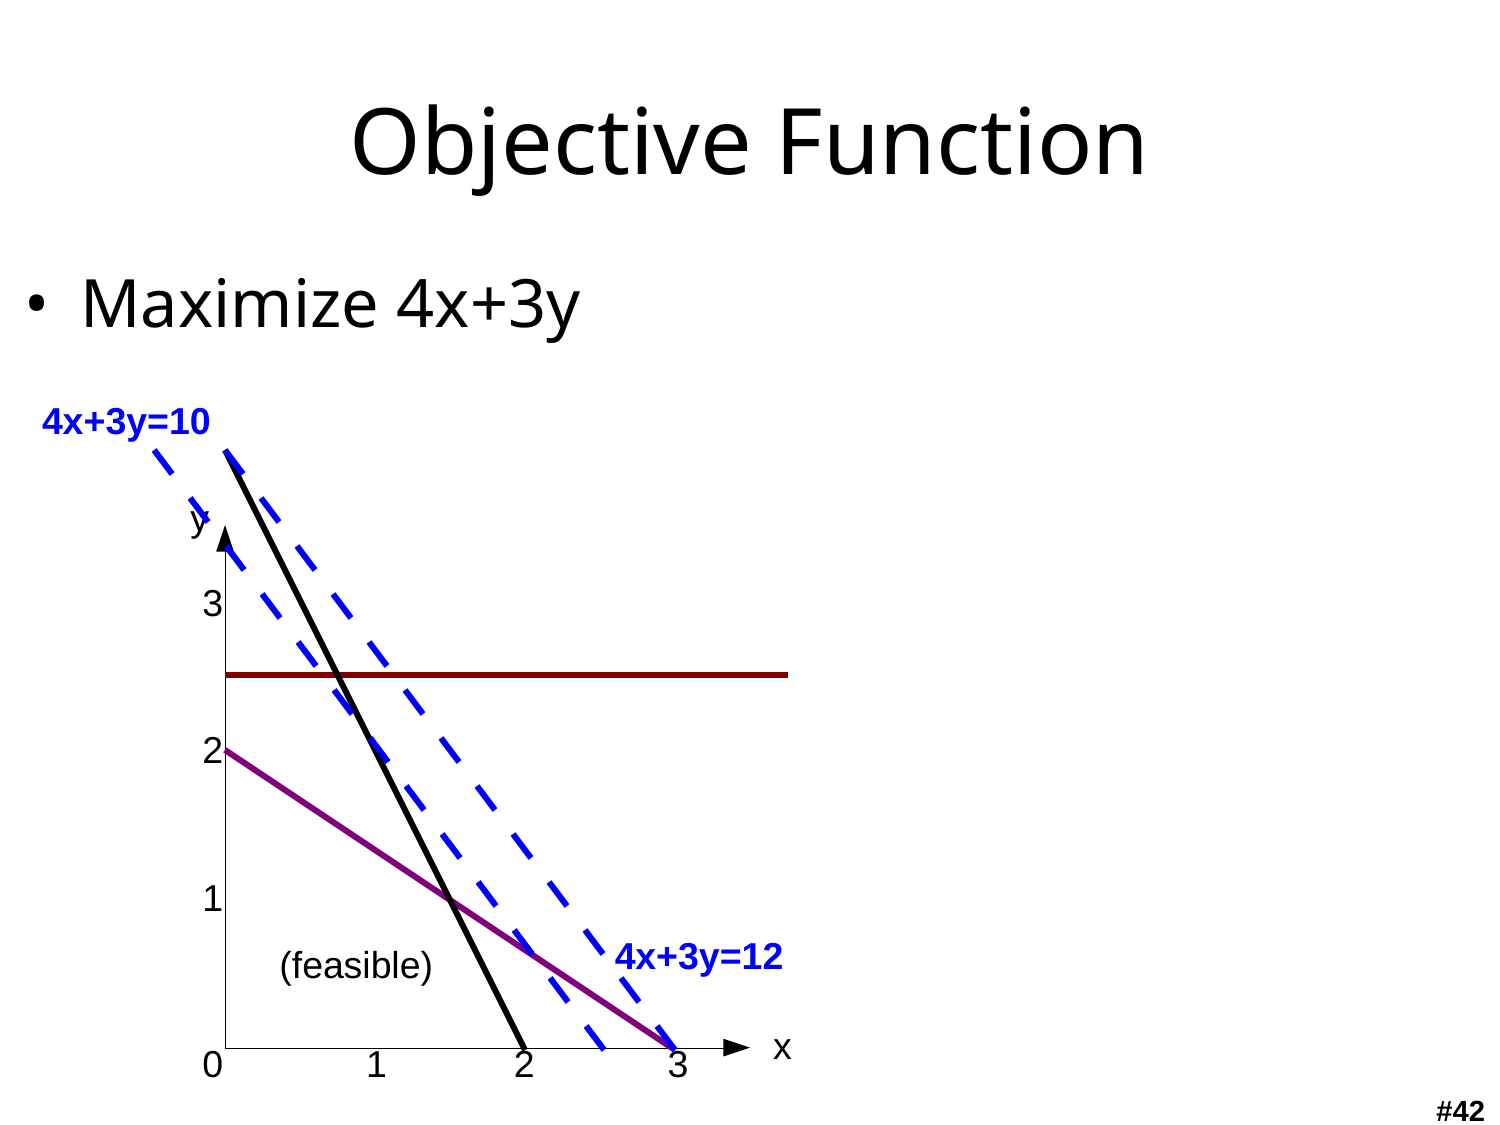

# Objective Function
Maximize 4x+3y
4x+3y=10
y
3
2
1
4x+3y=12
(feasible)
x
0
1
2
3
42